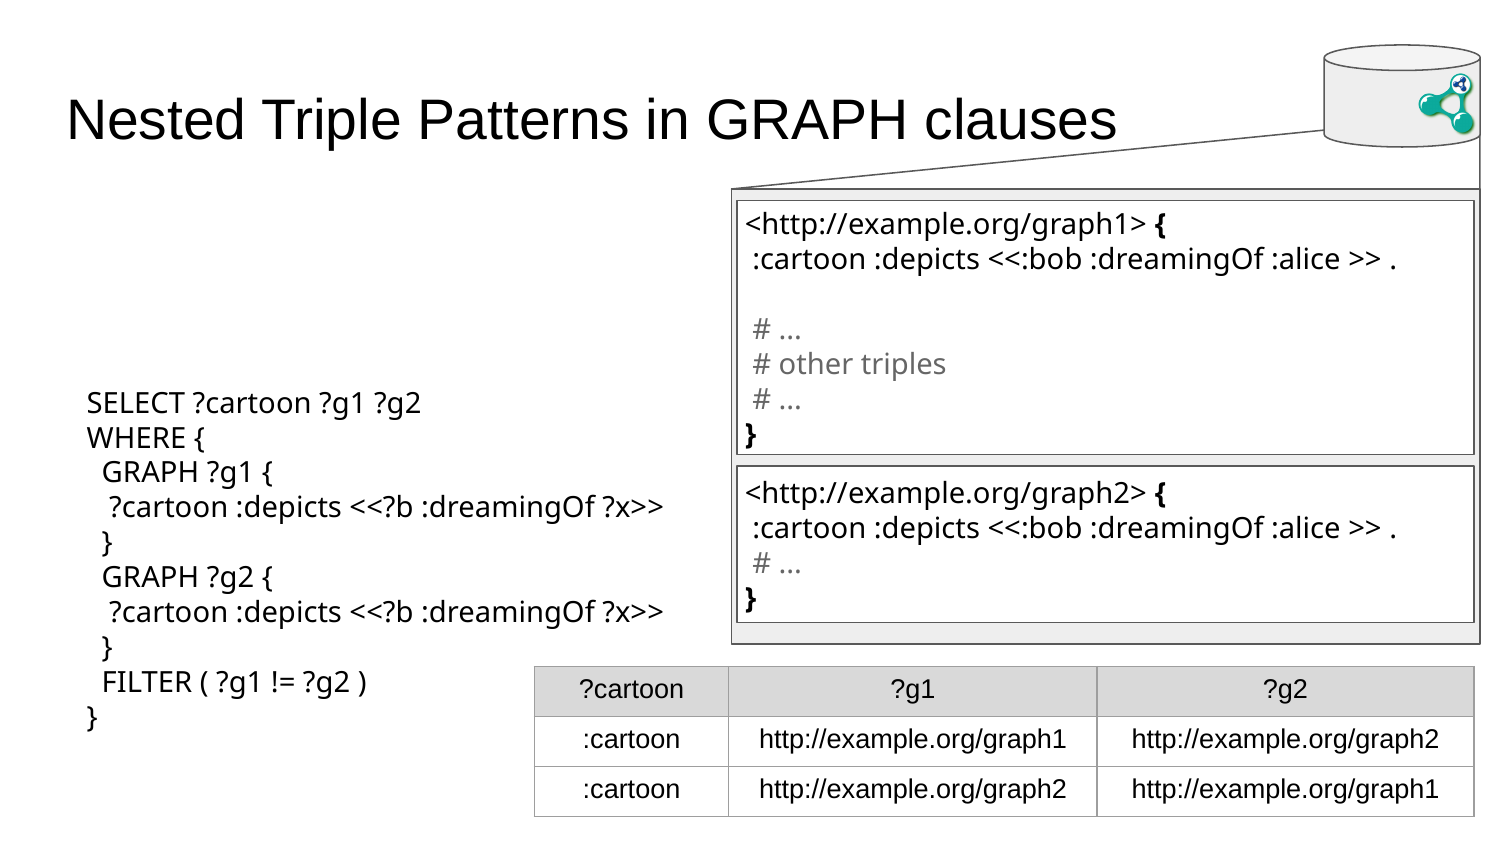

# Nested Triple Patterns in GRAPH clauses
<http://example.org/graph1> {
 :cartoon :depicts <<:bob :dreamingOf :alice >> .
 # ...
 # other triples
 # ...
}
SELECT ?cartoon ?g1 ?g2
WHERE {
 GRAPH ?g1 {
 ?cartoon :depicts <<?b :dreamingOf ?x>>
 }
 GRAPH ?g2 {
 ?cartoon :depicts <<?b :dreamingOf ?x>>
 }
 FILTER ( ?g1 != ?g2 )
}
<http://example.org/graph2> {
 :cartoon :depicts <<:bob :dreamingOf :alice >> .
 # ...
}
| ?cartoon | ?g1 | ?g2 |
| --- | --- | --- |
| :cartoon | http://example.org/graph1 | http://example.org/graph2 |
| :cartoon | http://example.org/graph2 | http://example.org/graph1 |